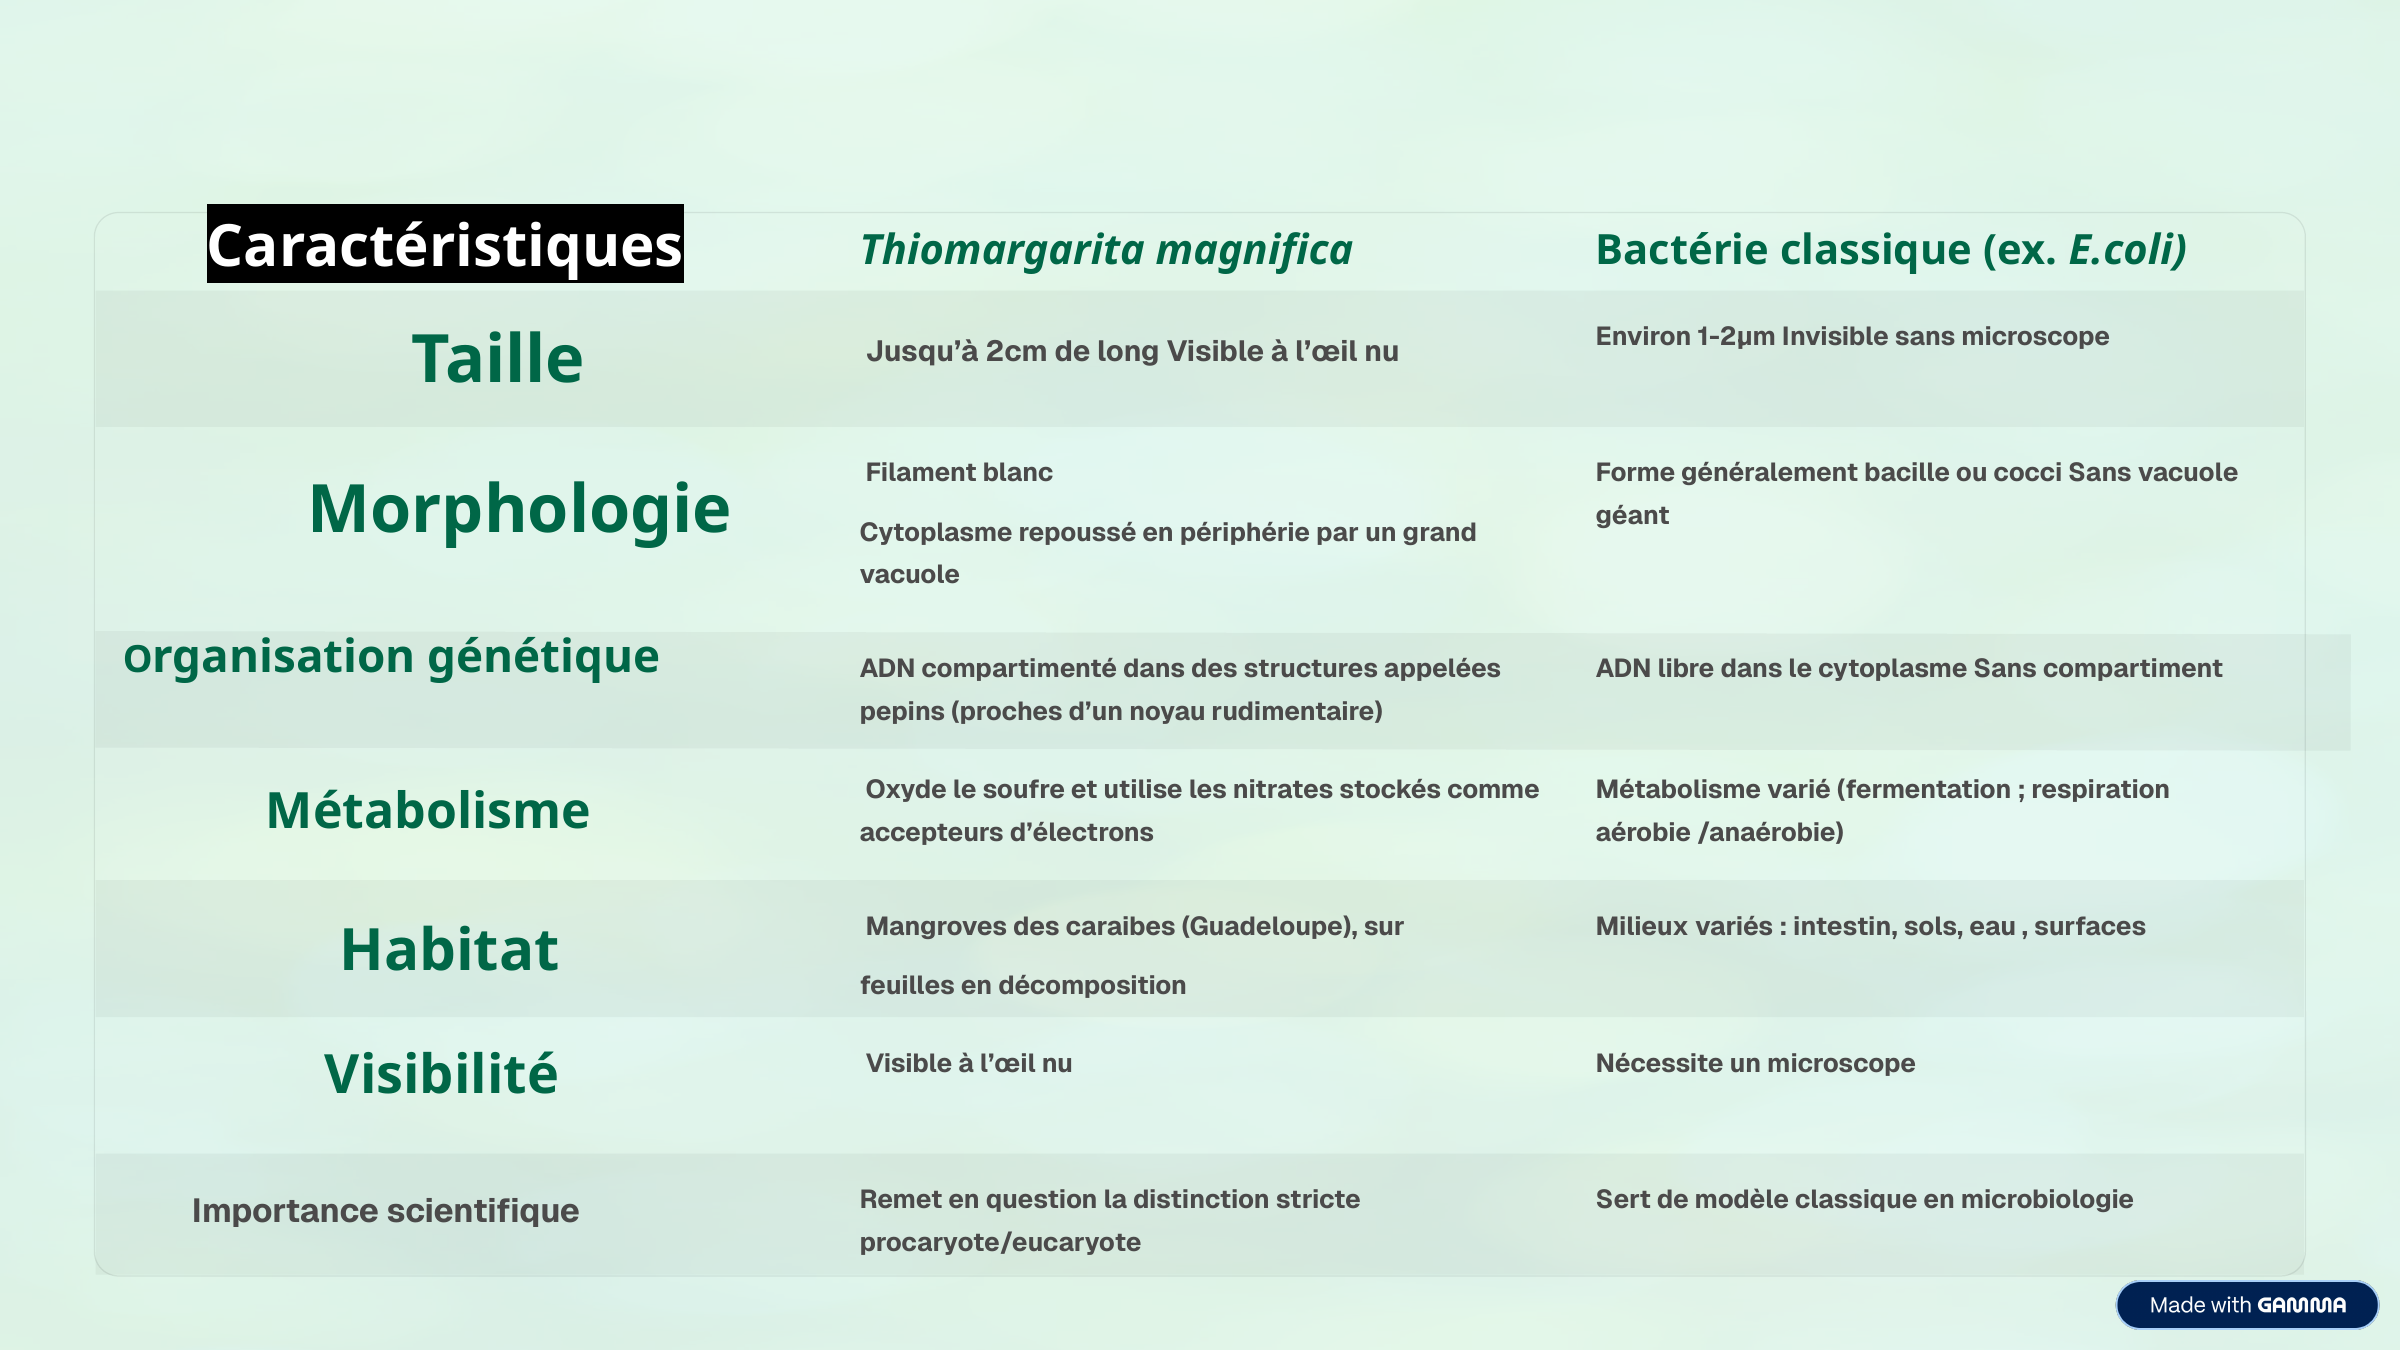

Thiomargarita magnifica
Bactérie classique (ex. E.coli)
Caractéristiques
Environ 1-2µm Invisible sans microscope
 Jusqu’à 2cm de long Visible à l’œil nu
Taille
 Filament blanc
Forme généralement bacille ou cocci Sans vacuole géant
Cytoplasme repoussé en périphérie par un grand vacuole
Morphologie
Organisation génétique
ADN compartimenté dans des structures appelées pepins (proches d’un noyau rudimentaire)
ADN libre dans le cytoplasme Sans compartiment
 Oxyde le soufre et utilise les nitrates stockés comme accepteurs d’électrons
Métabolisme varié (fermentation ; respiration aérobie /anaérobie)
Métabolisme
 Mangroves des caraibes (Guadeloupe), sur
Milieux variés : intestin, sols, eau , surfaces
Habitat
feuilles en décomposition
 Visible à l’œil nu
Nécessite un microscope
Visibilité
Remet en question la distinction stricte procaryote/eucaryote
Sert de modèle classique en microbiologie
Importance scientifique